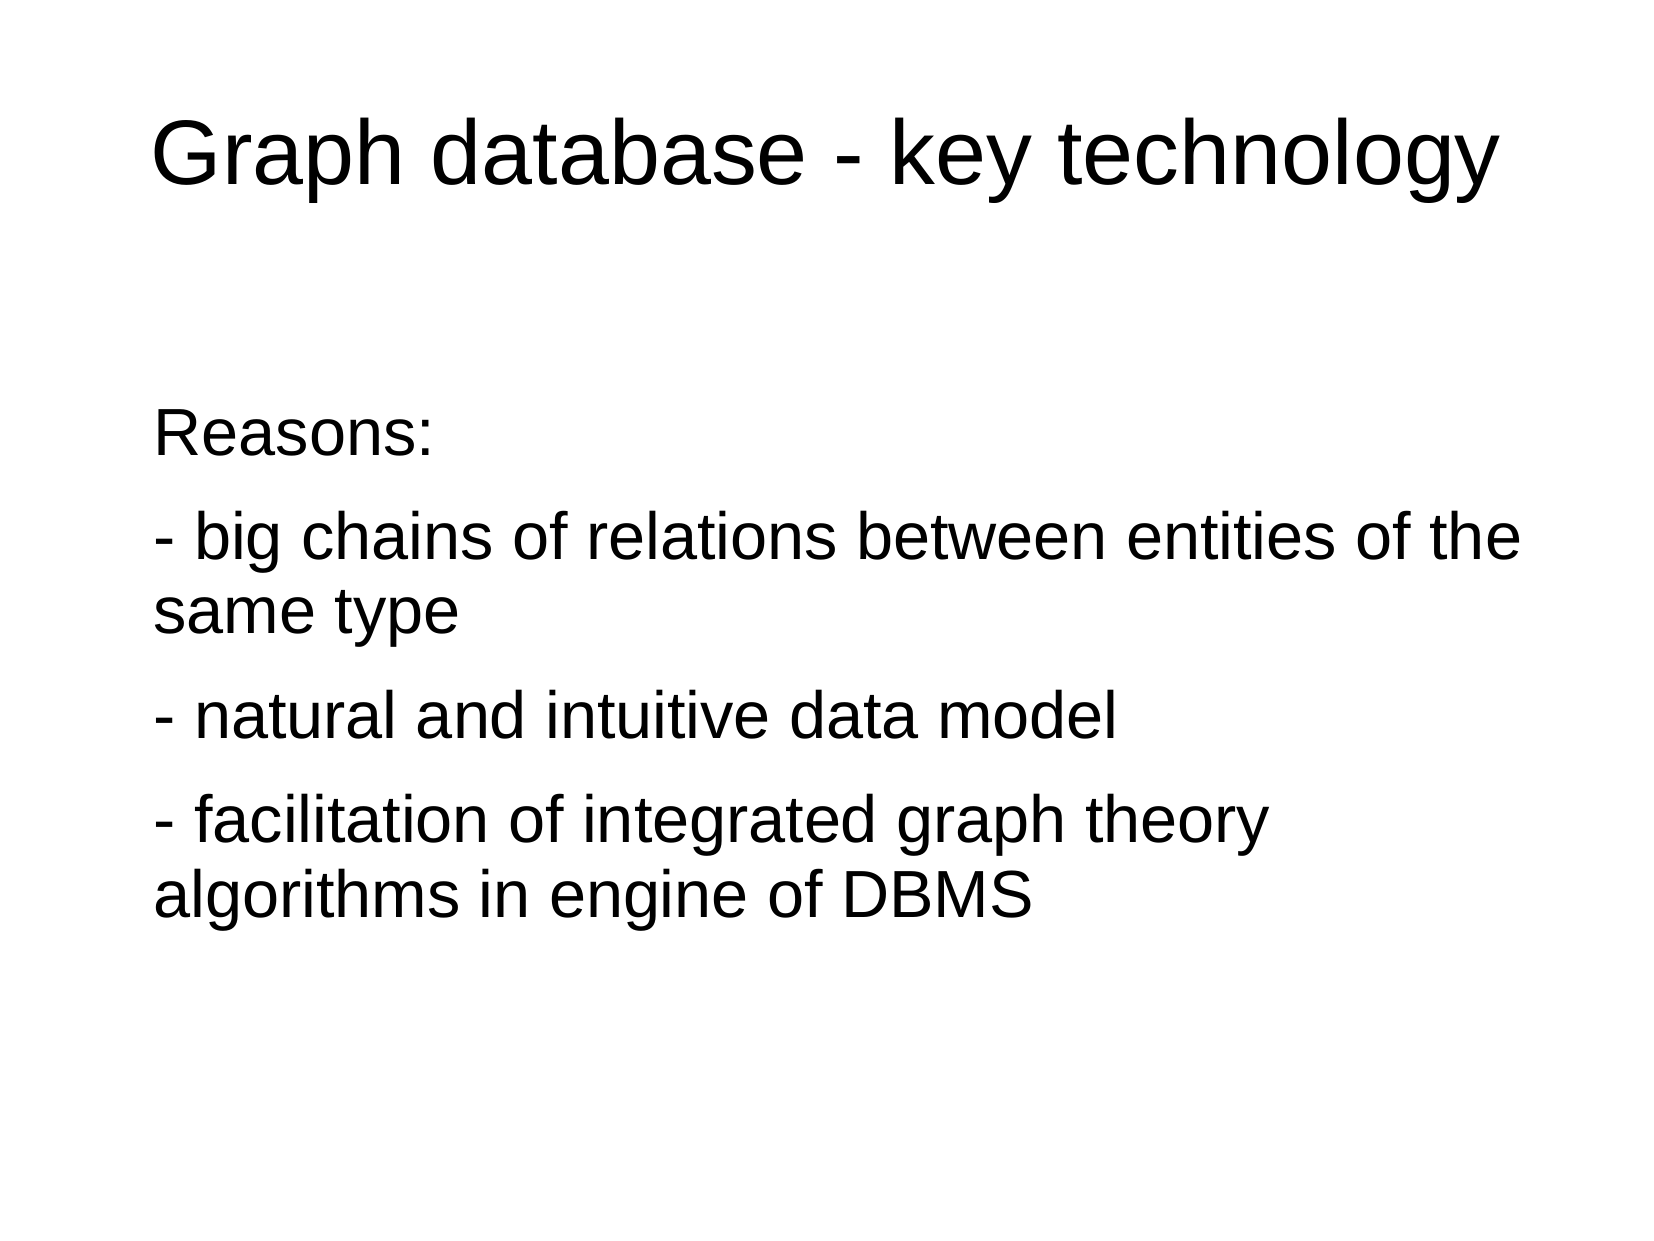

# Graph database - key technology
Reasons:
- big chains of relations between entities of the same type
- natural and intuitive data model
- facilitation of integrated graph theory algorithms in engine of DBMS